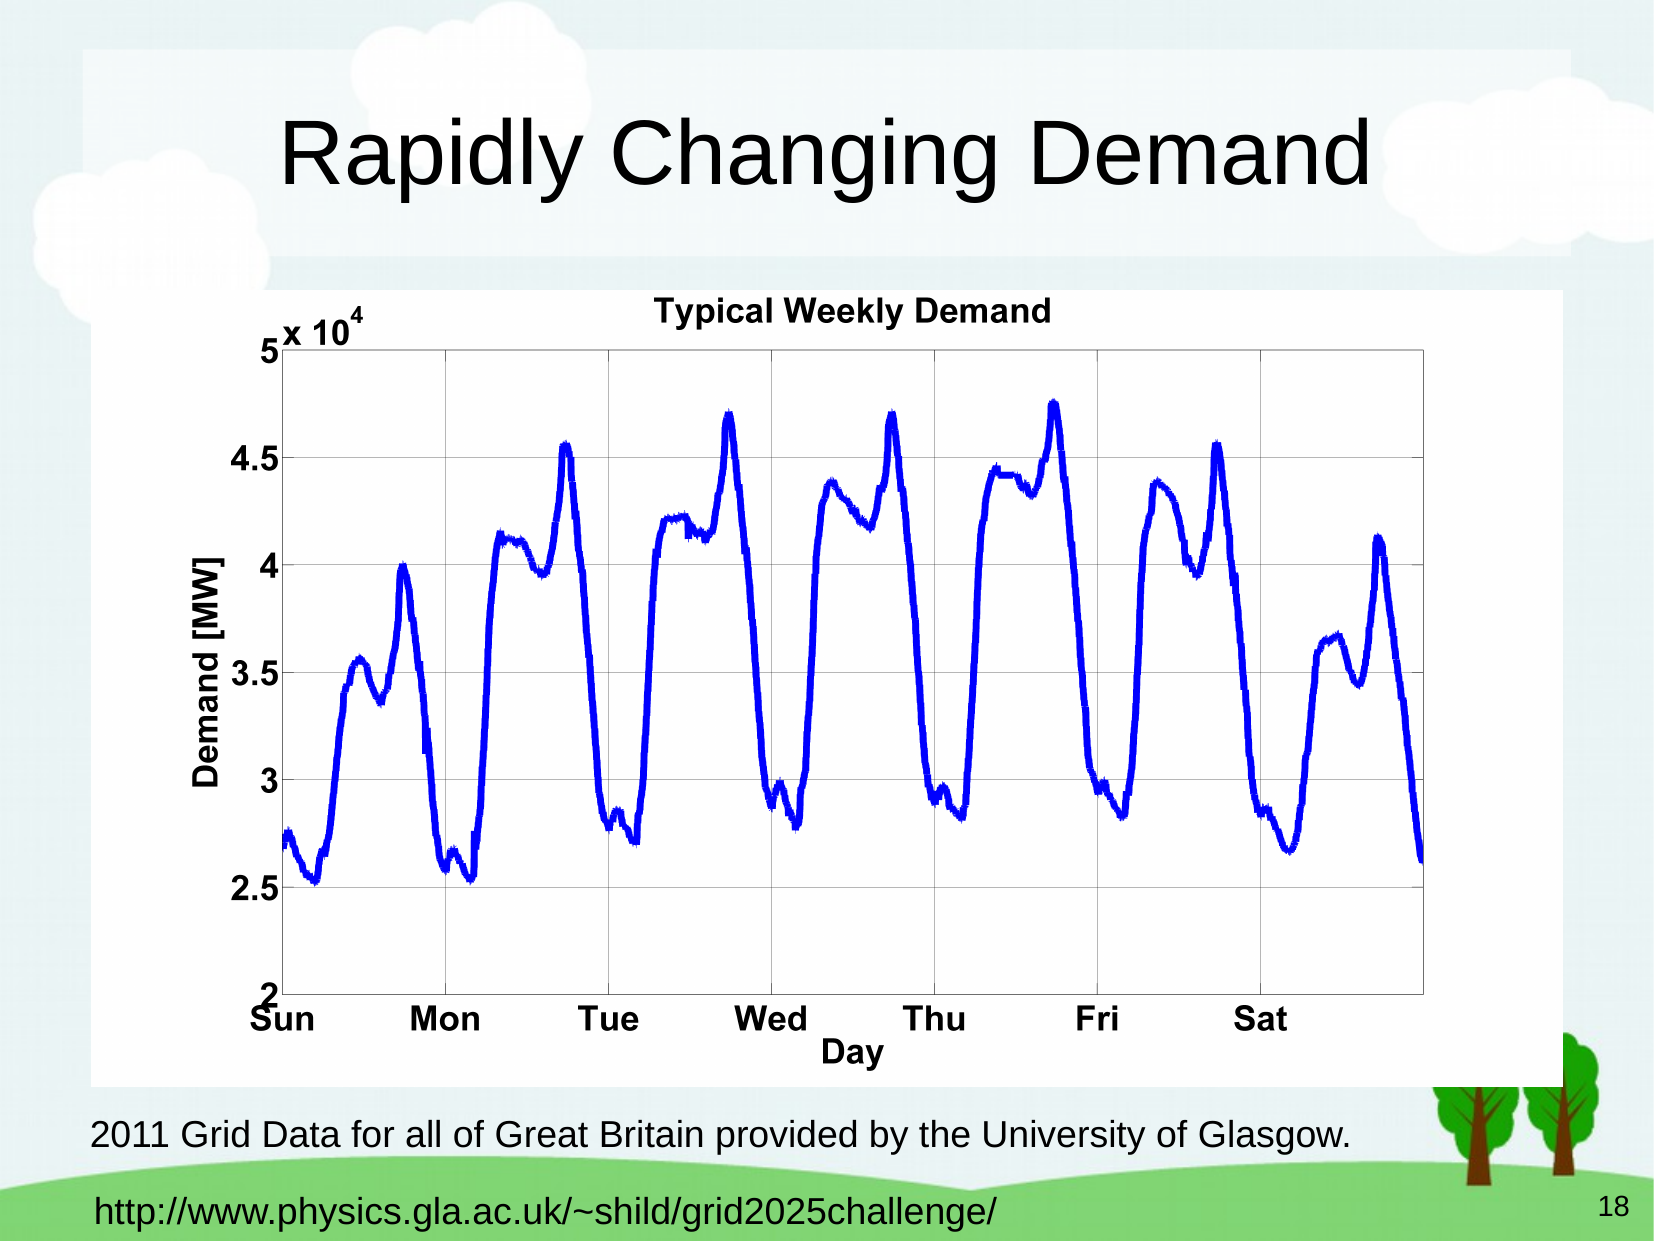

# Rapidly Changing Demand
2011 Grid Data for all of Great Britain provided by the University of Glasgow.
http://www.physics.gla.ac.uk/~shild/grid2025challenge/
18